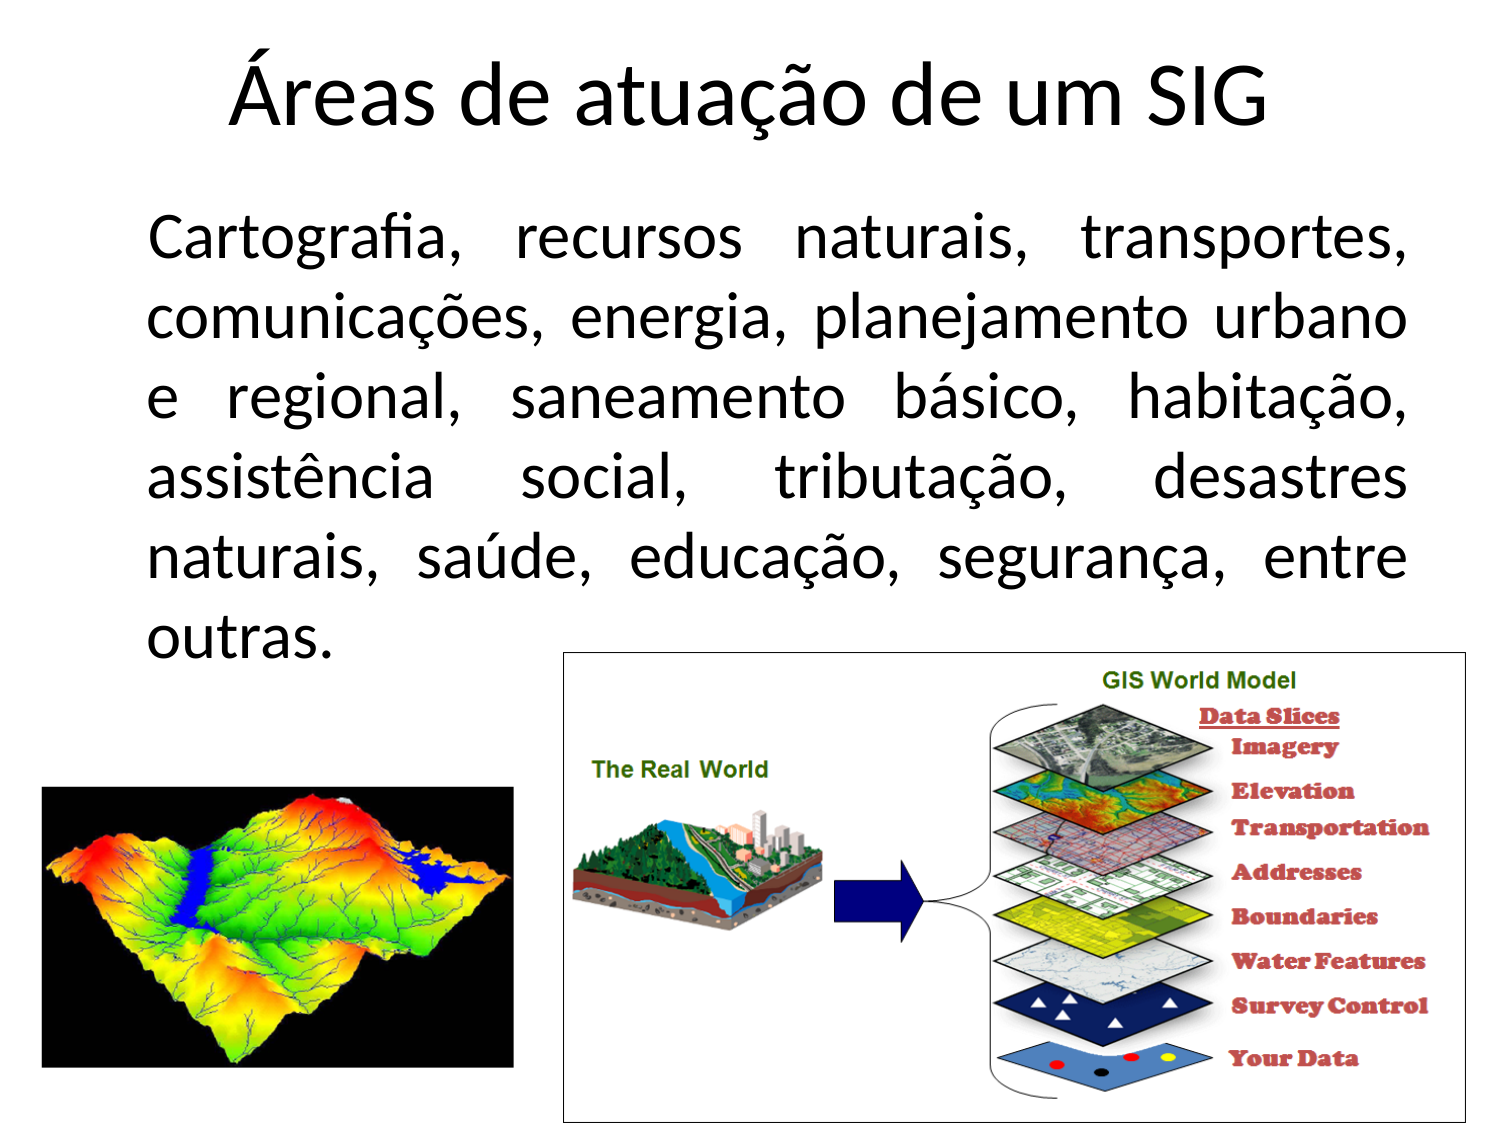

# Áreas de atuação de um SIG
Cartografia, recursos naturais, transportes, comunicações, energia, planejamento urbano e regional, saneamento básico, habitação, assistência social, tributação, desastres naturais, saúde, educação, segurança, entre outras.